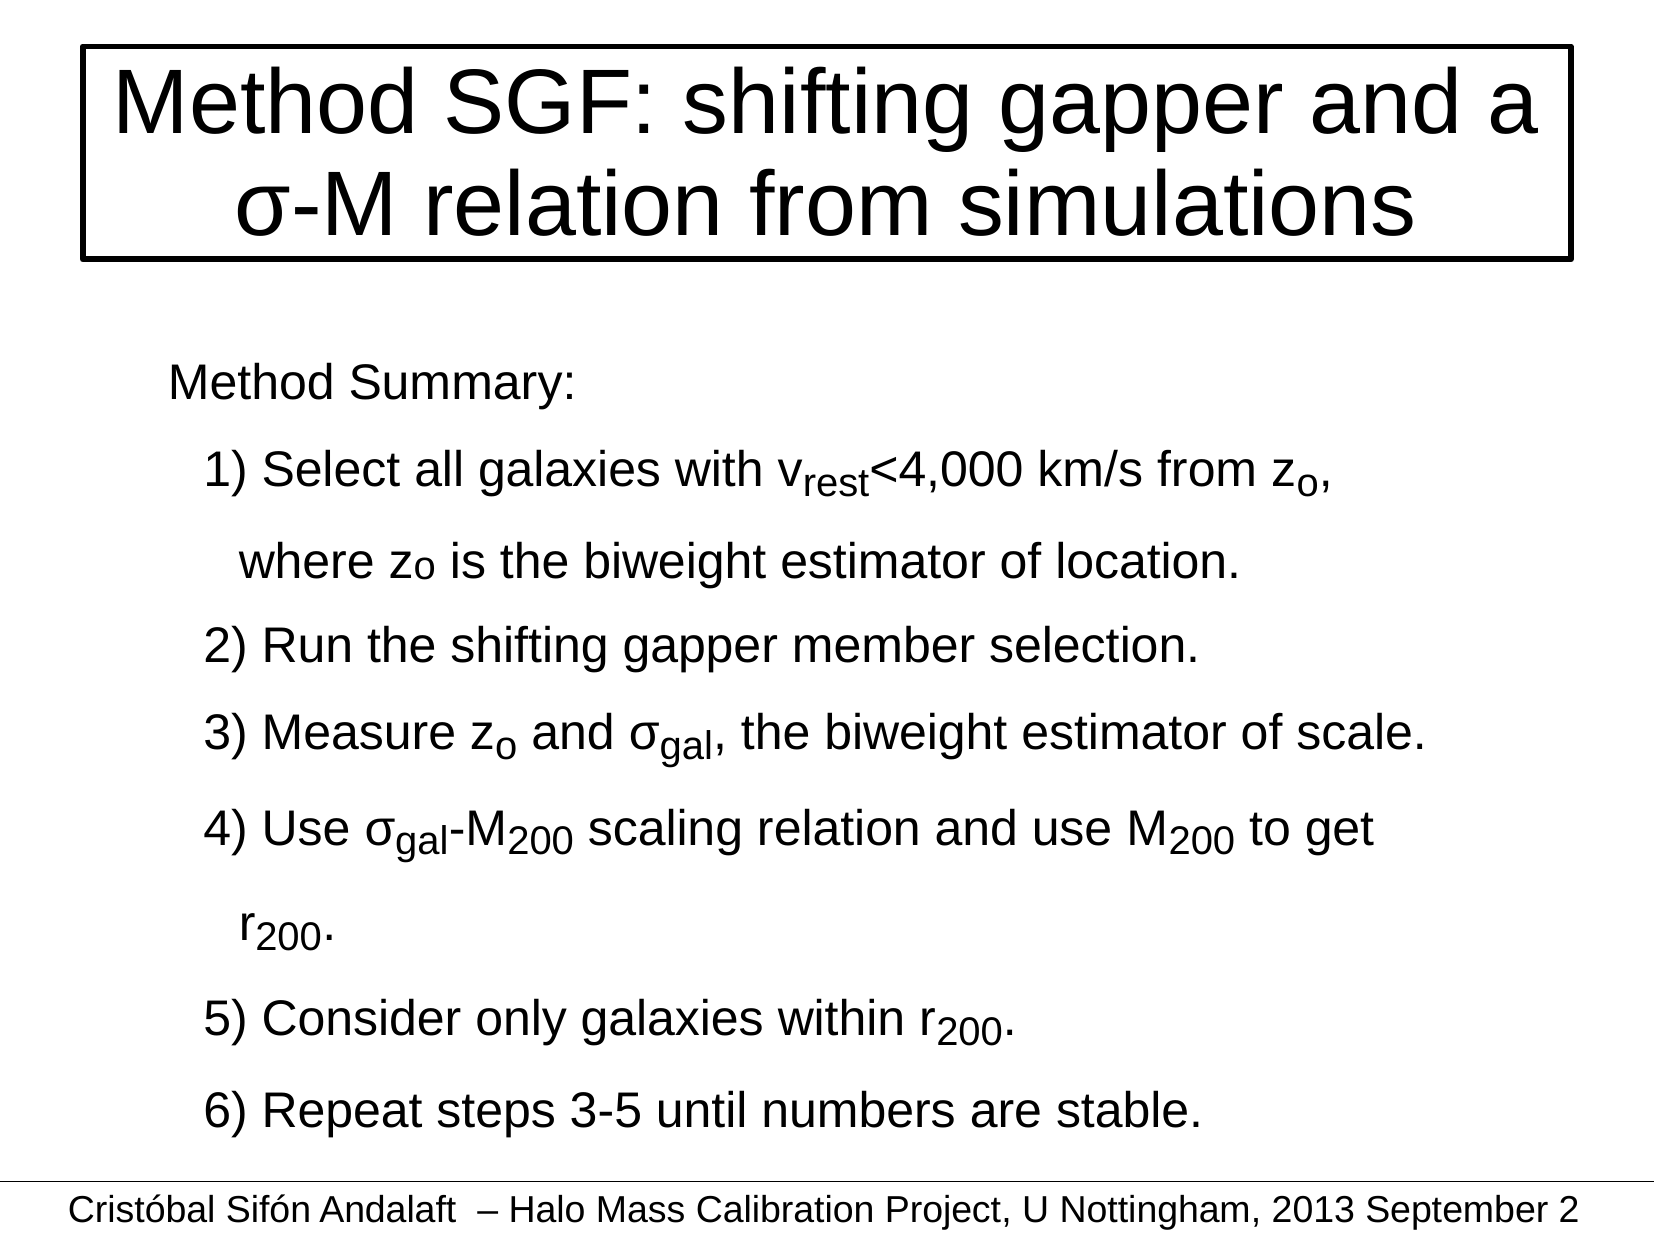

# Method SGF: shifting gapper and a σ-M relation from simulations
Method Summary:
 Select all galaxies with vrest<4,000 km/s from zo, where zo is the biweight estimator of location.
 Run the shifting gapper member selection.
 Measure zo and σgal, the biweight estimator of scale.
 Use σgal-M200 scaling relation and use M200 to get r200.
 Consider only galaxies within r200.
 Repeat steps 3-5 until numbers are stable.
Cristóbal Sifón Andalaft – Halo Mass Calibration Project, U Nottingham, 2013 September 2